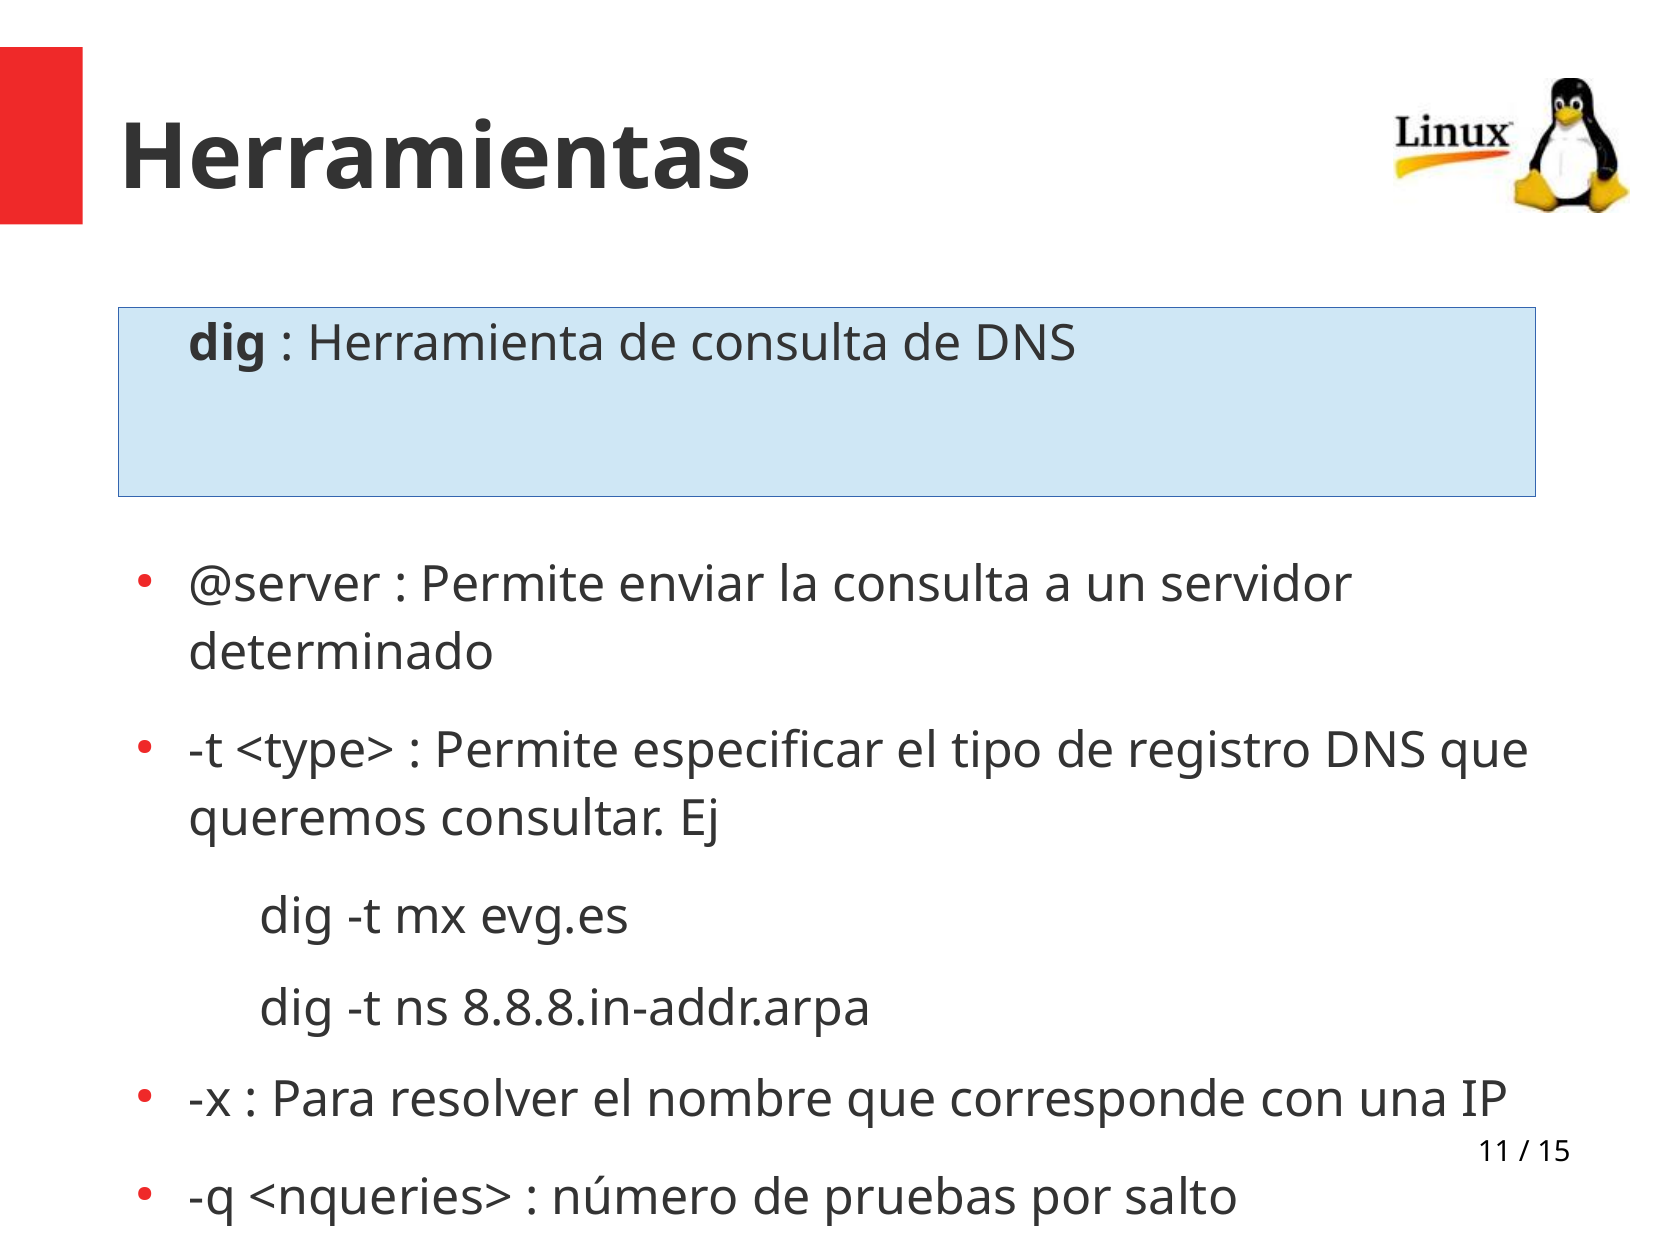

# Herramientas
dig : Herramienta de consulta de DNS
@server : Permite enviar la consulta a un servidor determinado
-t <type> : Permite especificar el tipo de registro DNS que queremos consultar. Ej
dig -t mx evg.es
dig -t ns 8.8.8.in-addr.arpa
-x : Para resolver el nombre que corresponde con una IP
-q <nqueries> : número de pruebas por salto
11